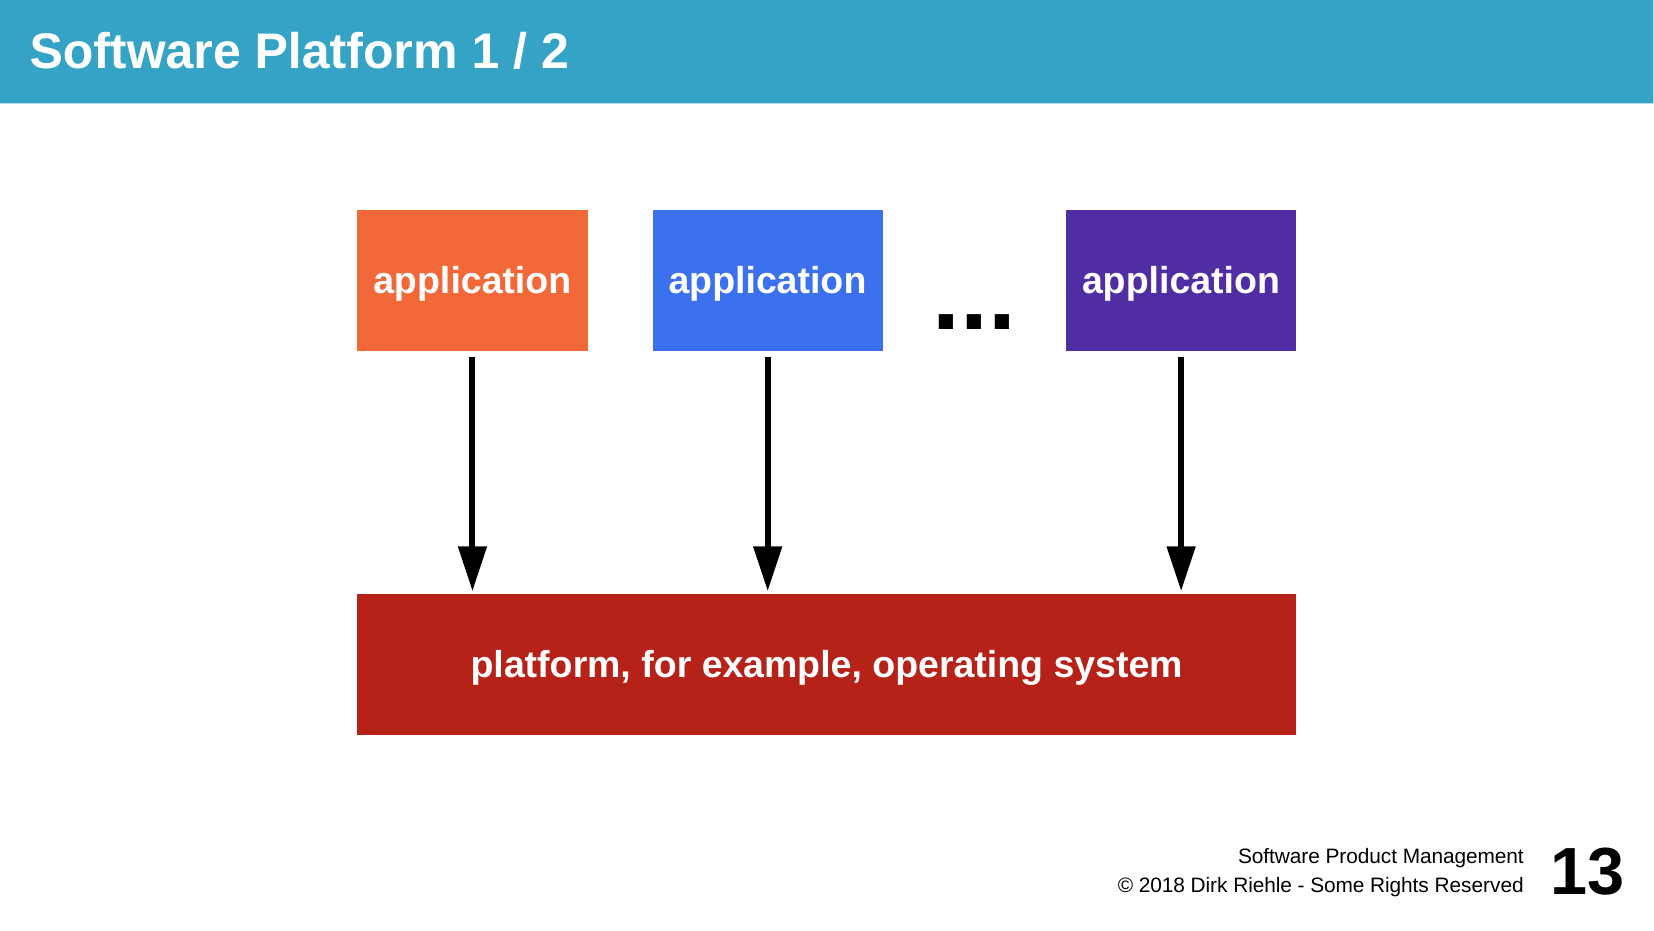

# Software Platform 1 / 2
application
application
...
application
platform, for example, operating system
Software Product Management
13
© 2018 Dirk Riehle - Some Rights Reserved